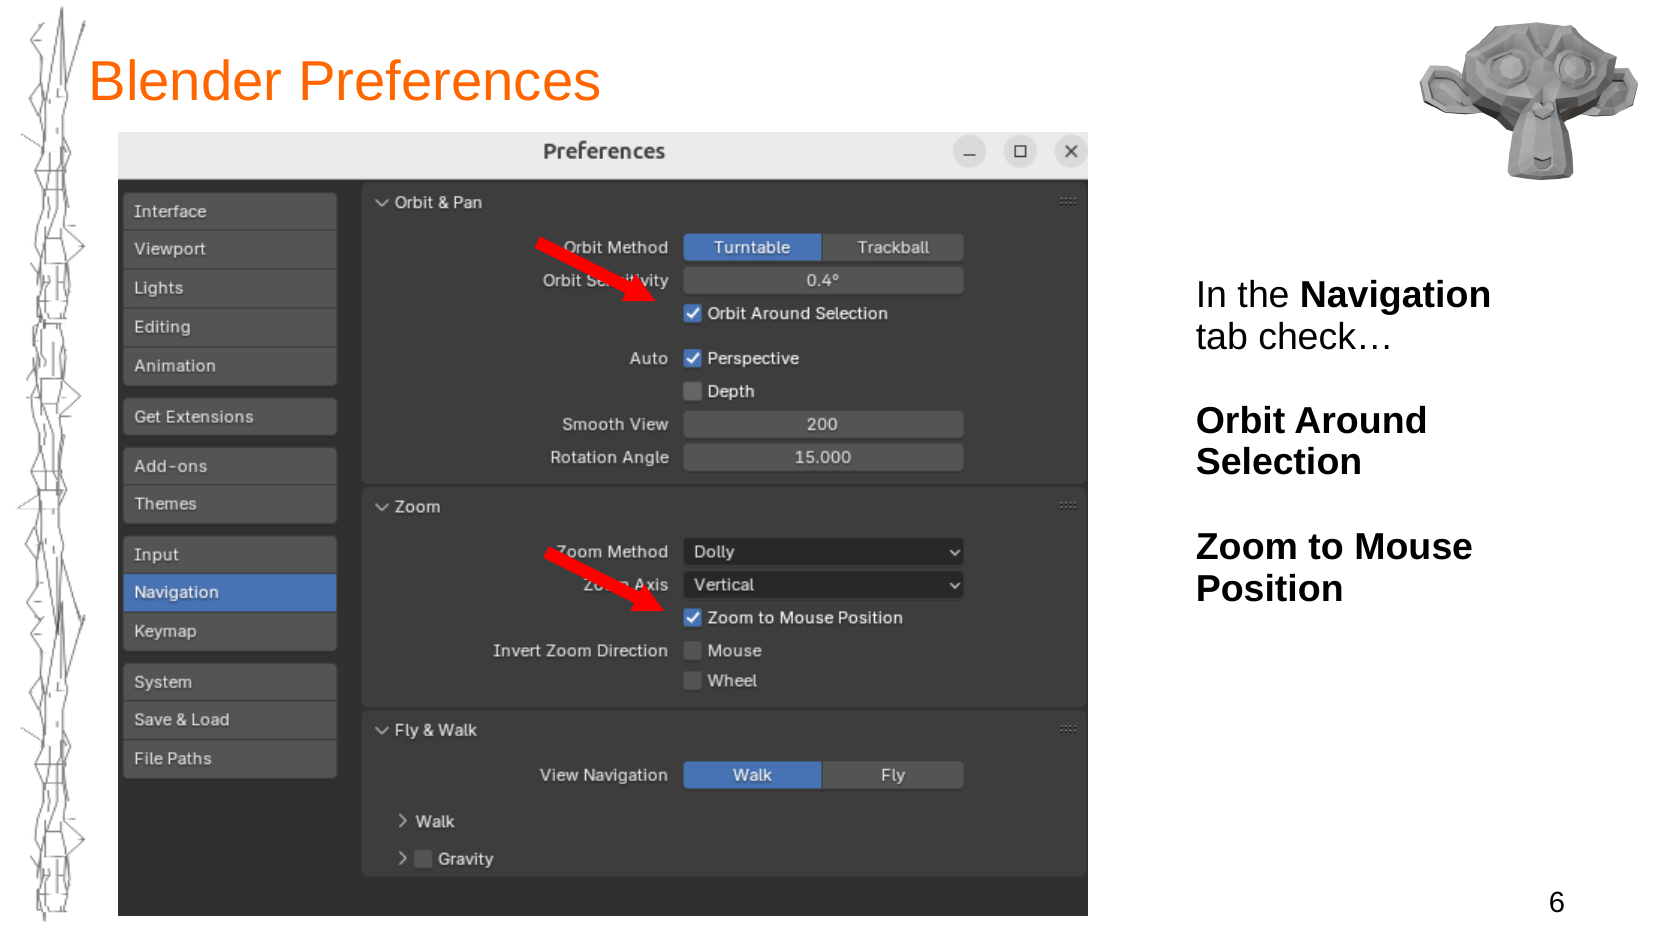

# Blender Preferences
In the Navigation tab check…
Orbit Around Selection
Zoom to Mouse Position
6